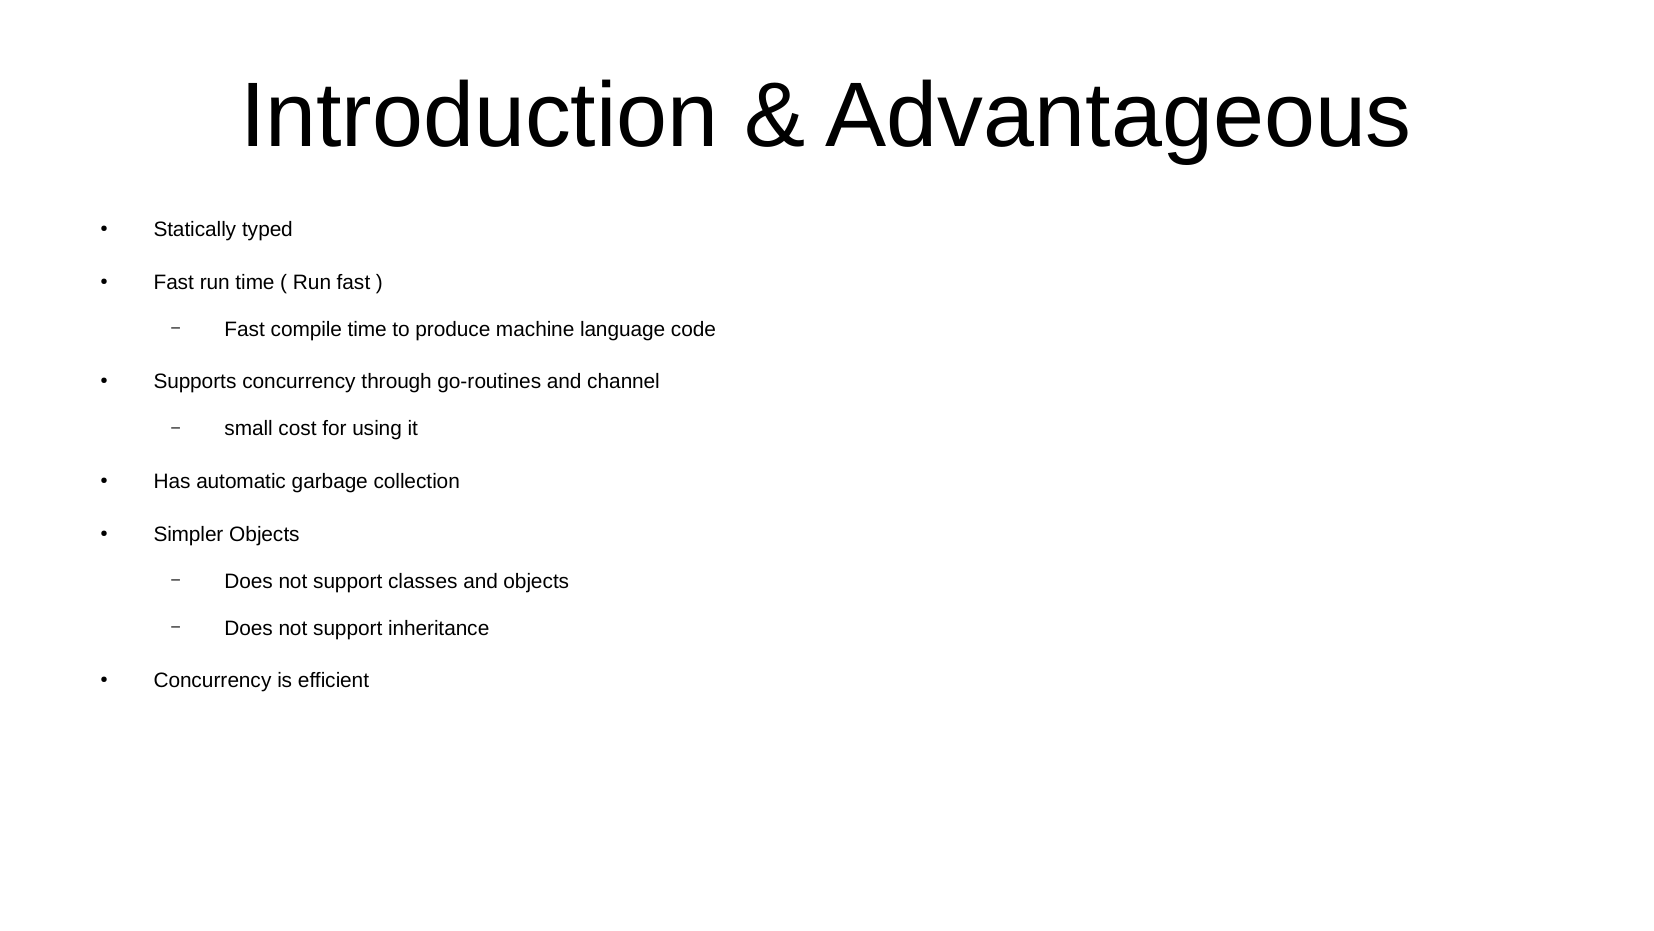

# Introduction & Advantageous
Statically typed
Fast run time ( Run fast )
Fast compile time to produce machine language code
Supports concurrency through go-routines and channel
small cost for using it
Has automatic garbage collection
Simpler Objects
Does not support classes and objects
Does not support inheritance
Concurrency is efficient